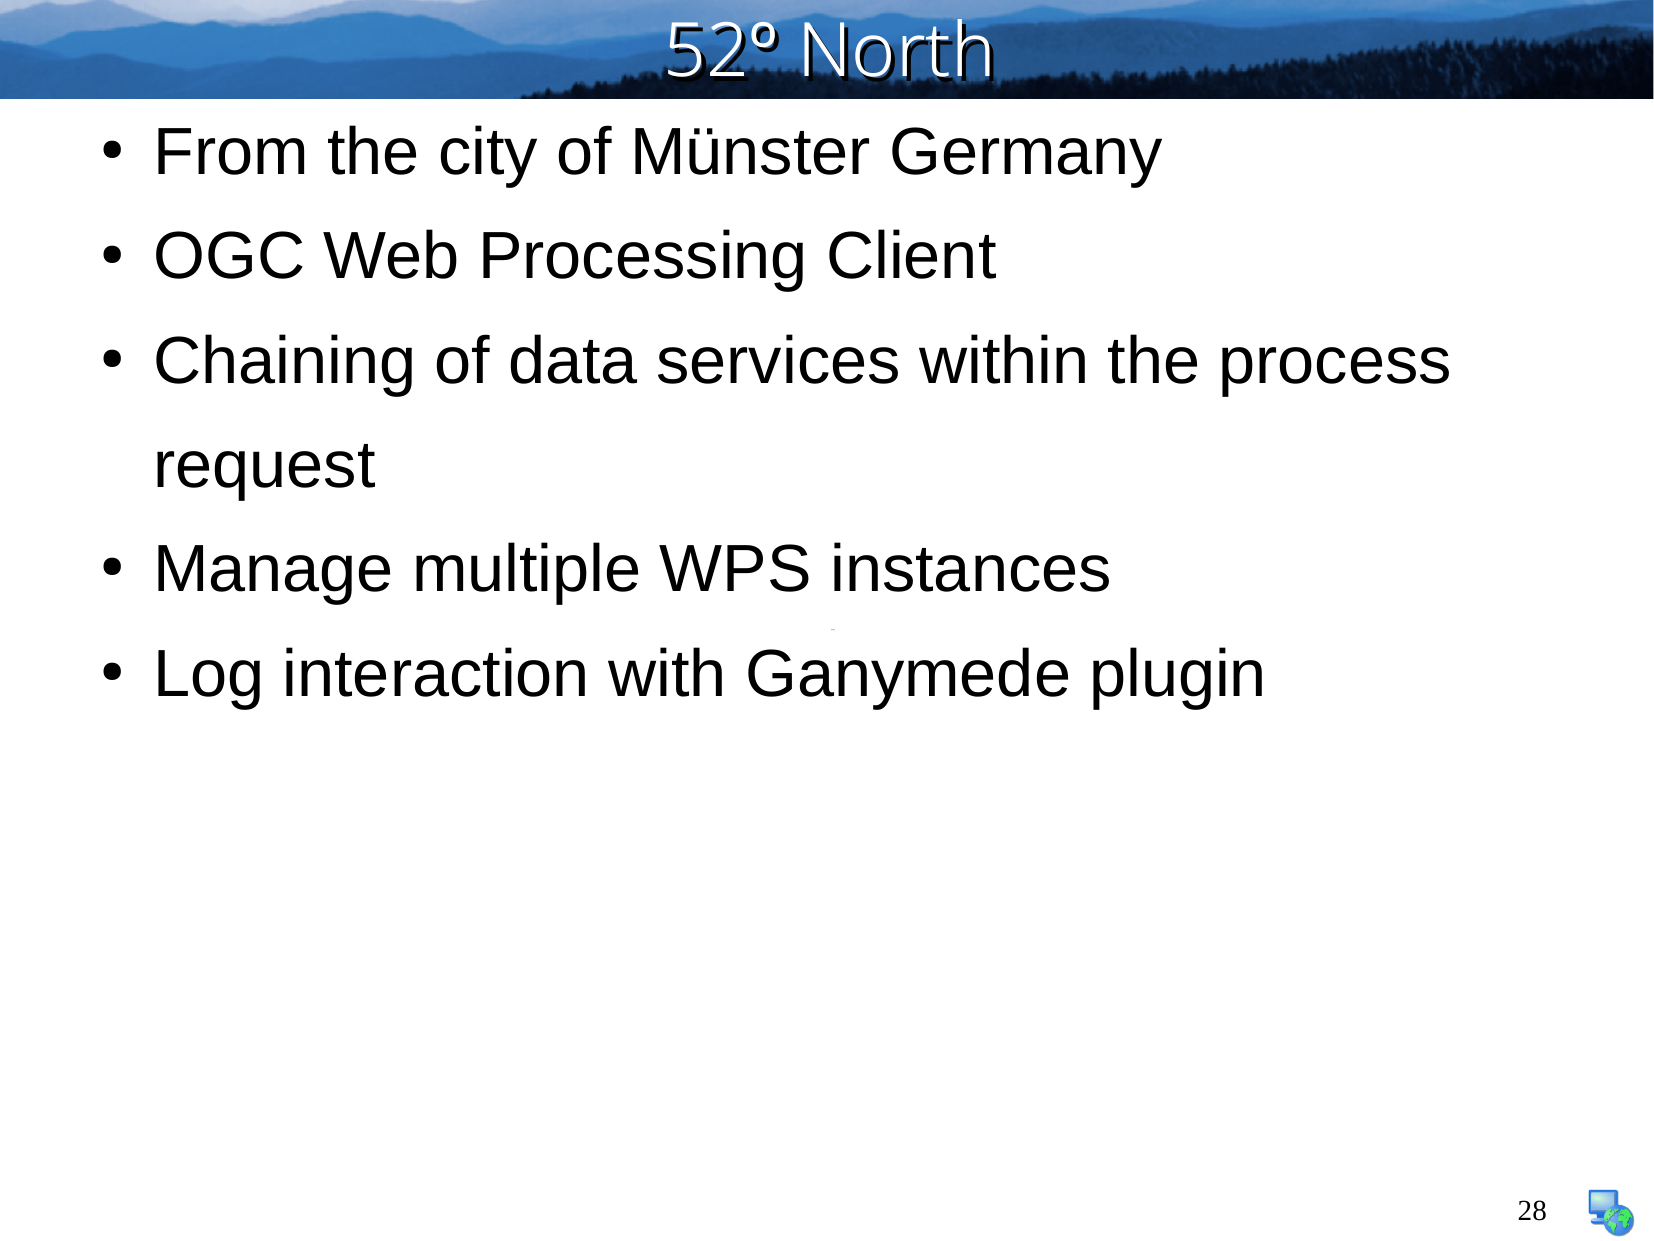

# 52º North
From the city of Münster Germany
OGC Web Processing Client
Chaining of data services within the process
request
Manage multiple WPS instances
Log interaction with Ganymede plugin
28